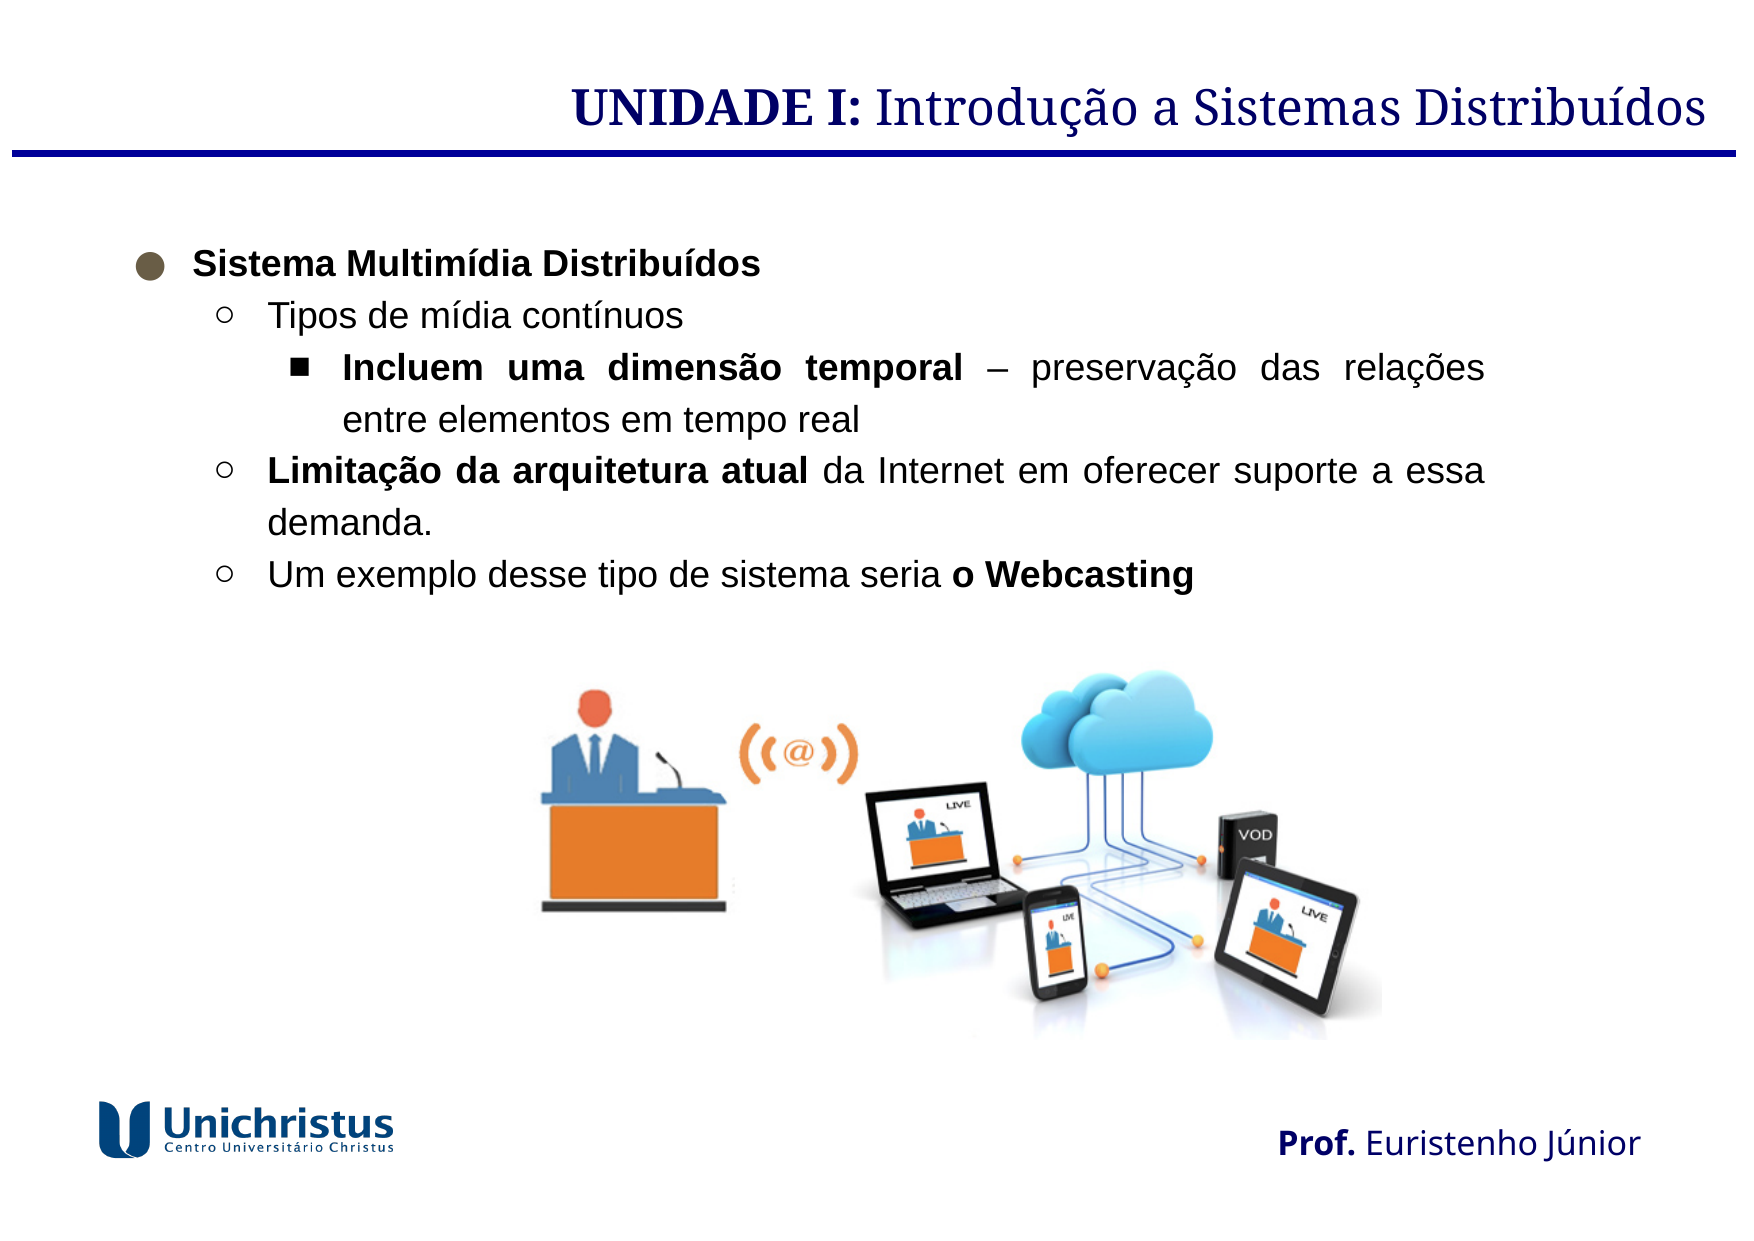

UNIDADE I: Introdução a Sistemas Distribuídos
Sistema Multimídia Distribuídos
Tipos de mídia contínuos
Incluem uma dimensão temporal – preservação das relações entre elementos em tempo real
Limitação da arquitetura atual da Internet em oferecer suporte a essa demanda.
Um exemplo desse tipo de sistema seria o Webcasting
Prof. Euristenho Júnior